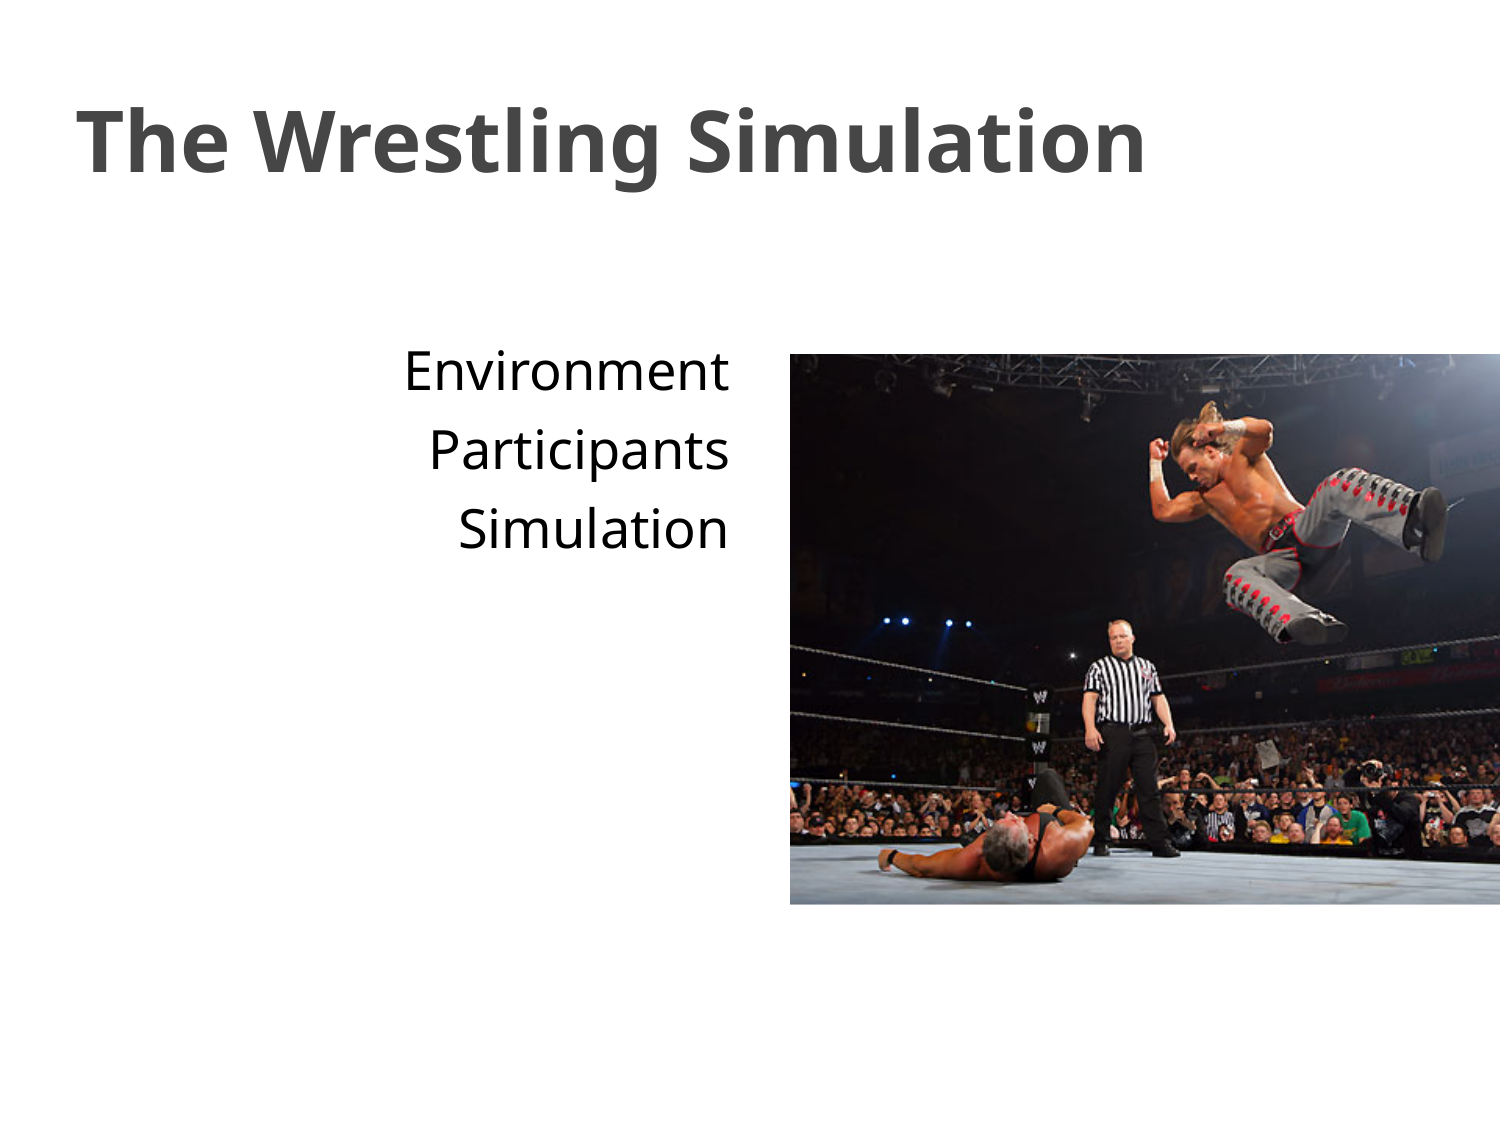

# The Wrestling Simulation
Environment
Participants
Simulation